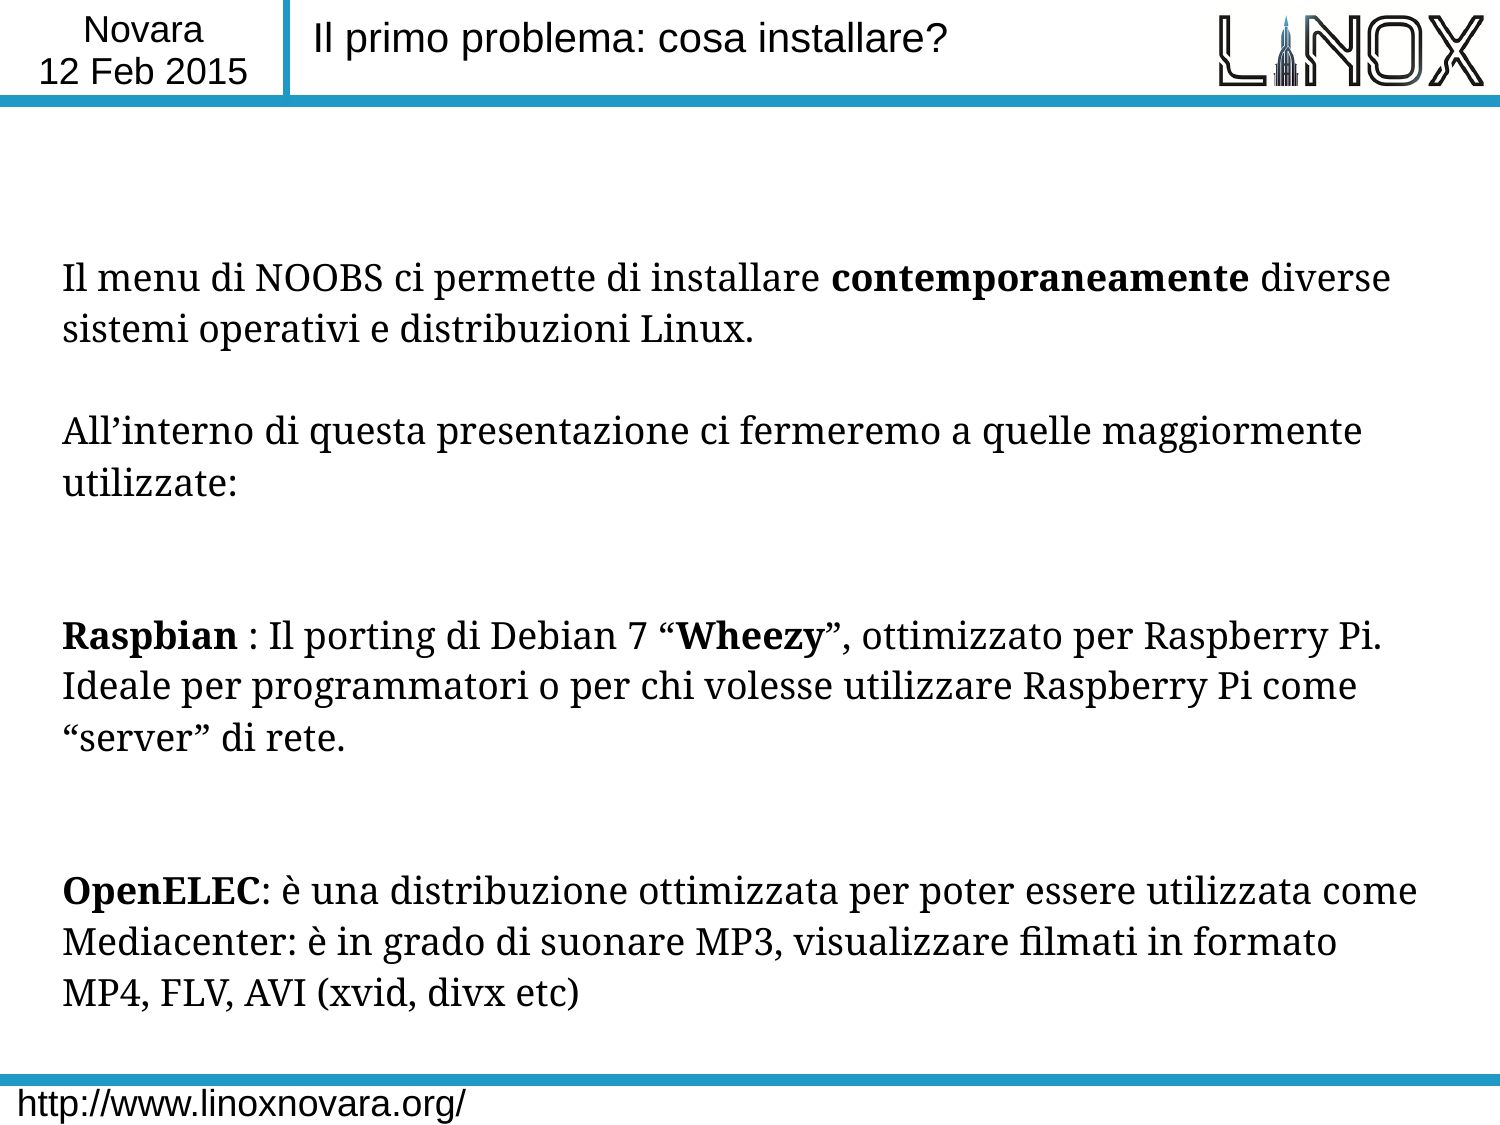

# Il primo problema: cosa installare?
Il menu di NOOBS ci permette di installare contemporaneamente diverse sistemi operativi e distribuzioni Linux.
All’interno di questa presentazione ci fermeremo a quelle maggiormente utilizzate:
Raspbian : Il porting di Debian 7 “Wheezy”, ottimizzato per Raspberry Pi. Ideale per programmatori o per chi volesse utilizzare Raspberry Pi come “server” di rete.
OpenELEC: è una distribuzione ottimizzata per poter essere utilizzata come Mediacenter: è in grado di suonare MP3, visualizzare filmati in formato MP4, FLV, AVI (xvid, divx etc)